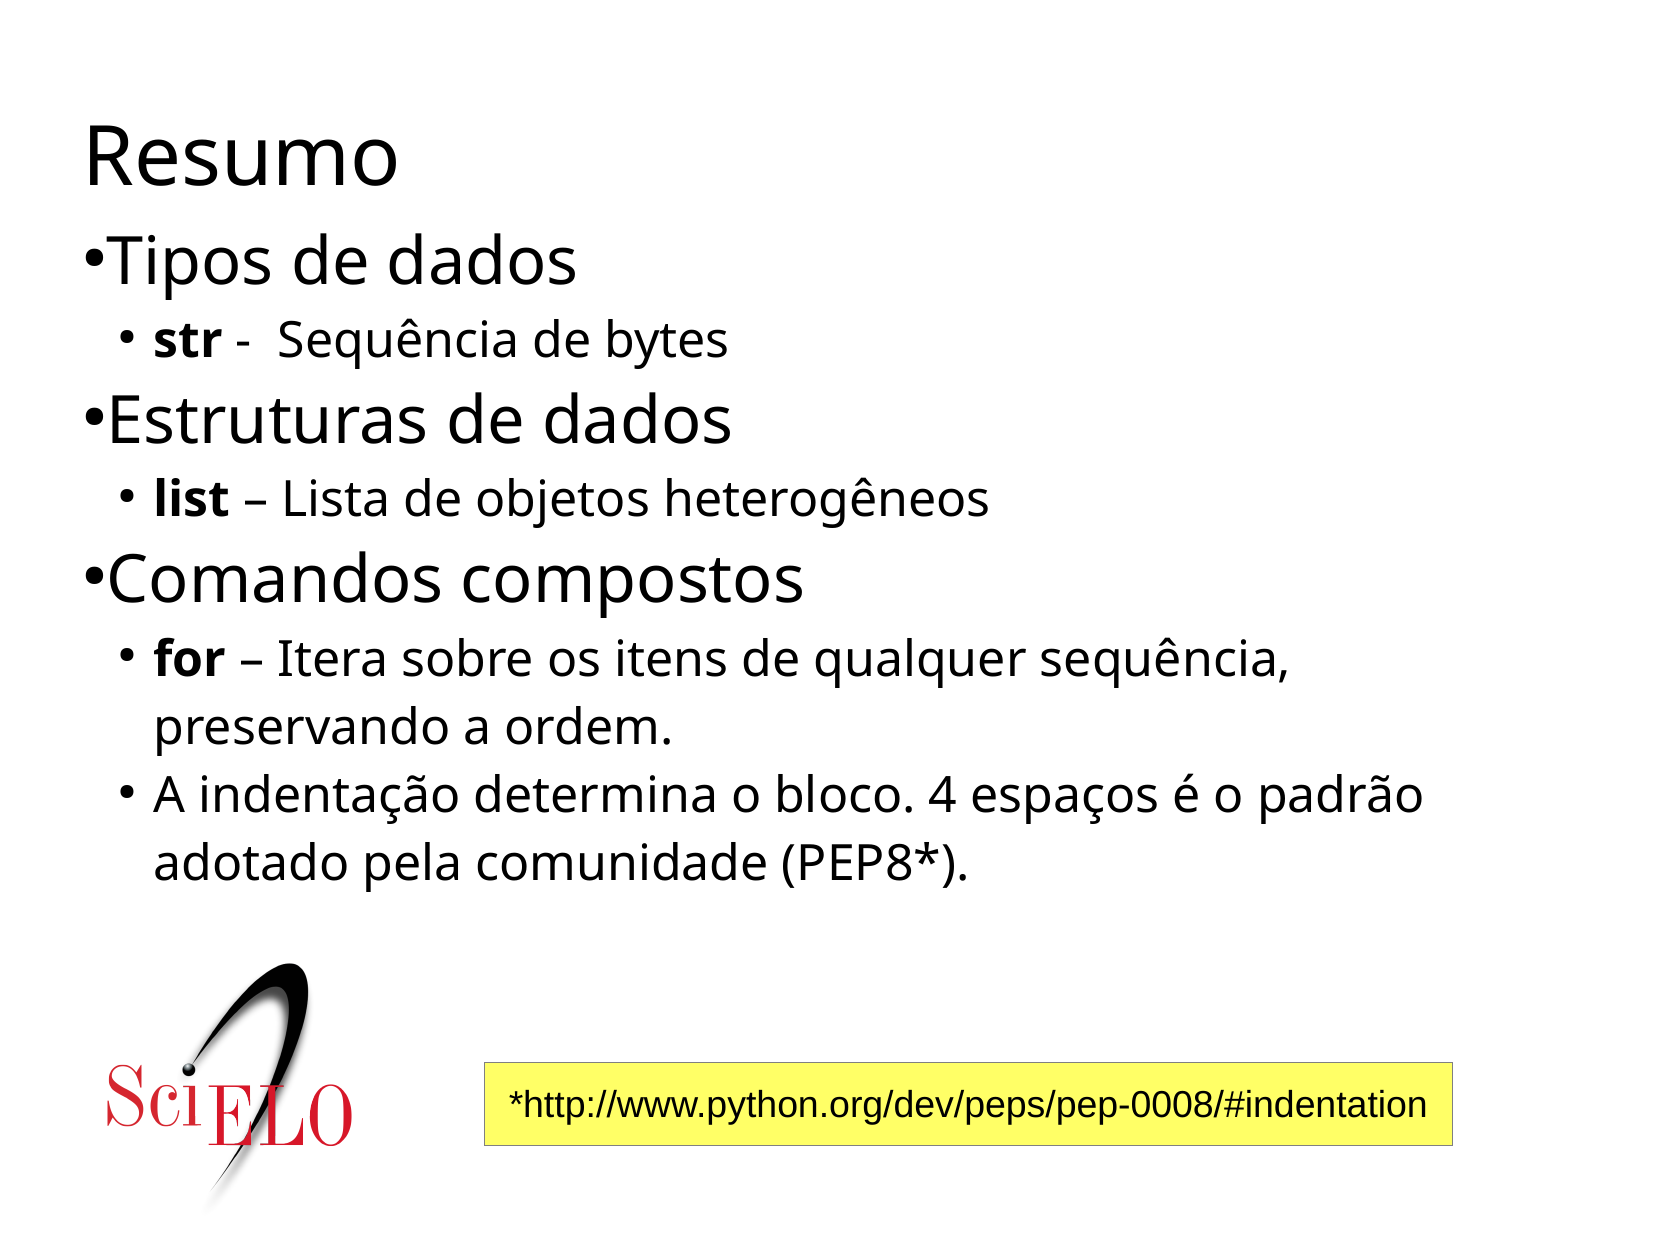

# Resumo
Tipos de dados
str - Sequência de bytes
Estruturas de dados
list – Lista de objetos heterogêneos
Comandos compostos
for – Itera sobre os itens de qualquer sequência, preservando a ordem.
A indentação determina o bloco. 4 espaços é o padrão adotado pela comunidade (PEP8*).
*http://www.python.org/dev/peps/pep-0008/#indentation